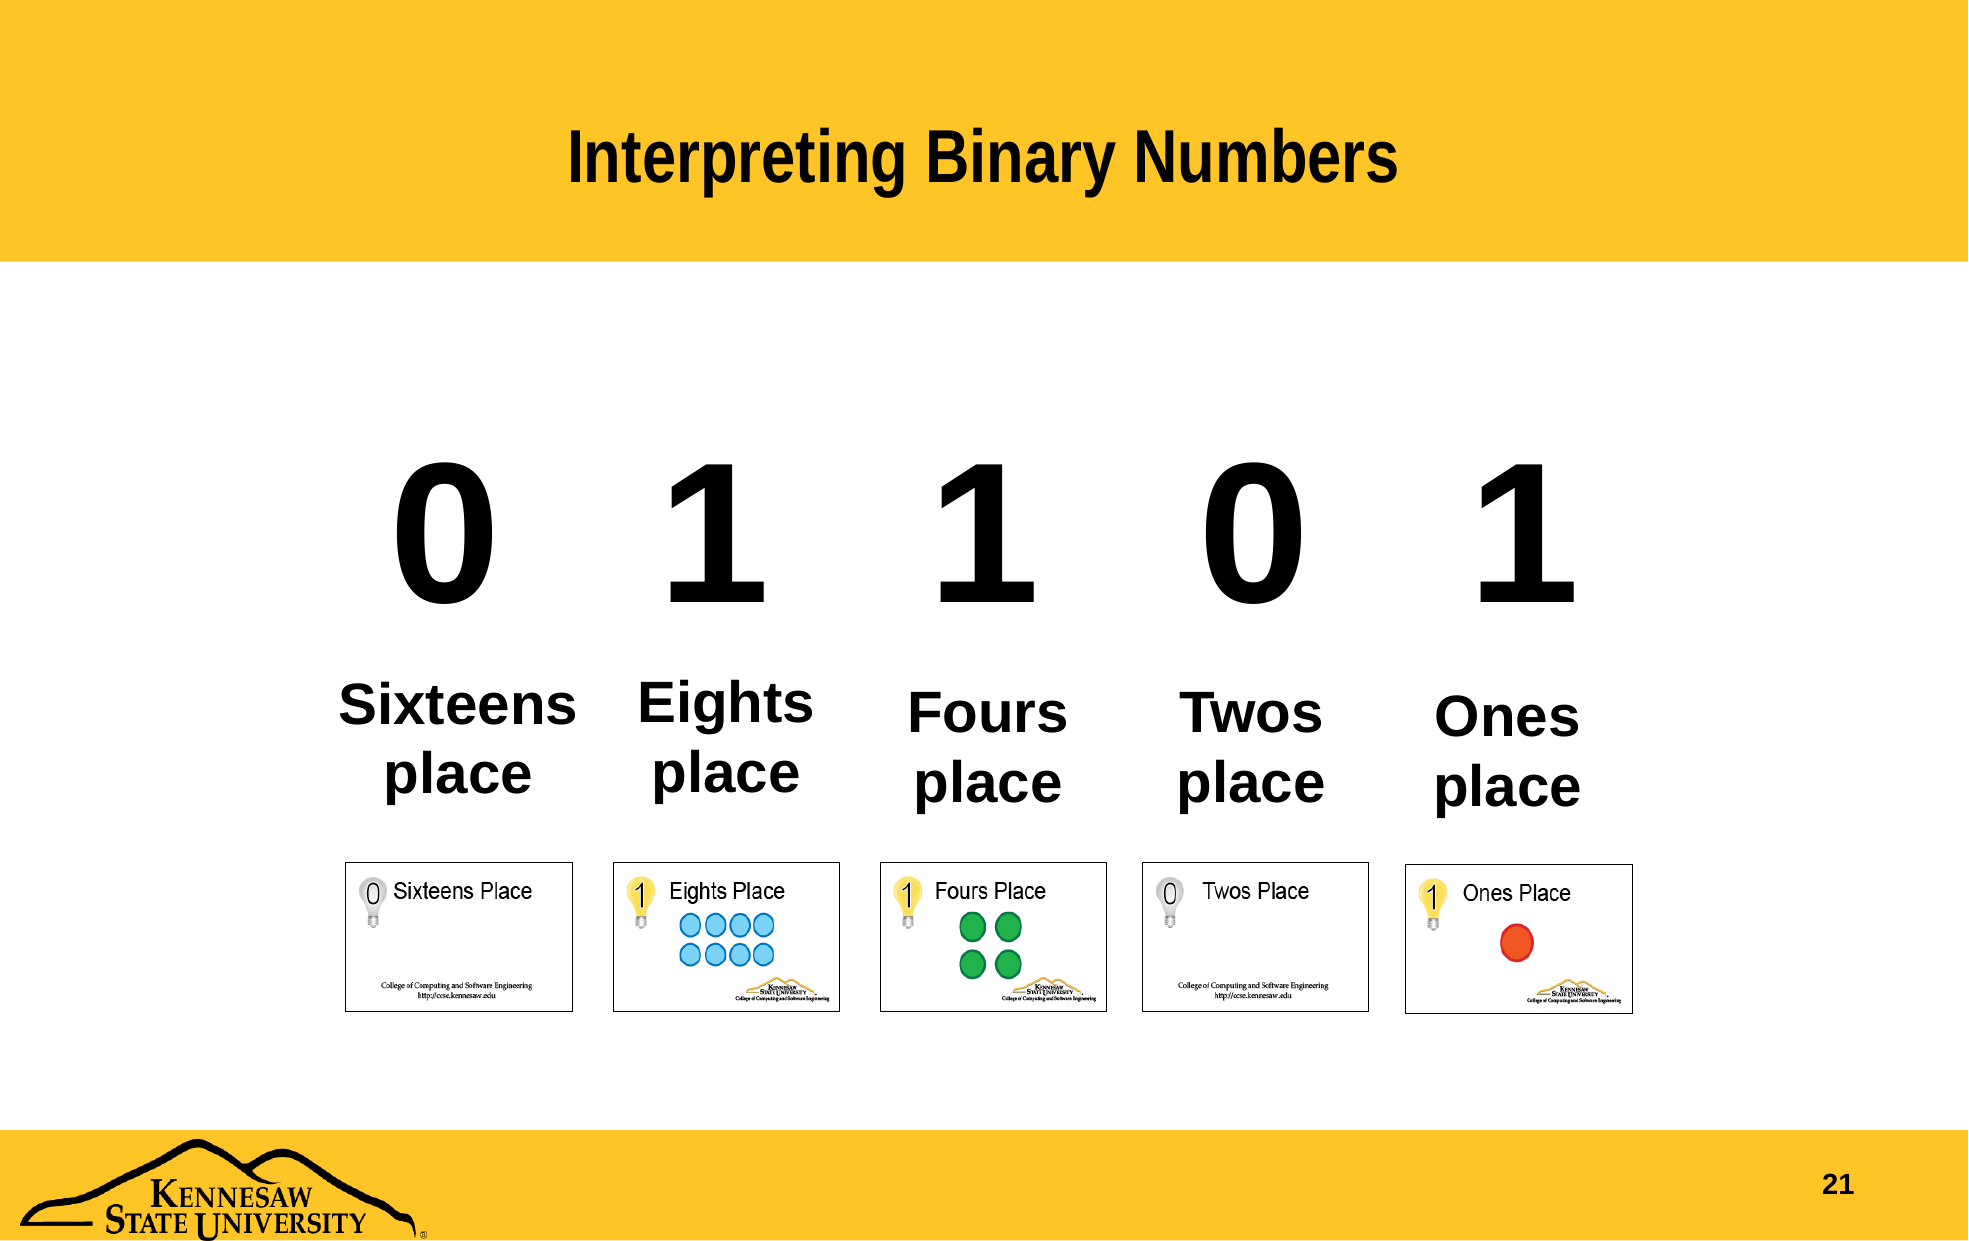

# Interpreting Binary Numbers
0 1 1 0 1
Eights place
Sixteens place
Fours place
Twos place
Ones place